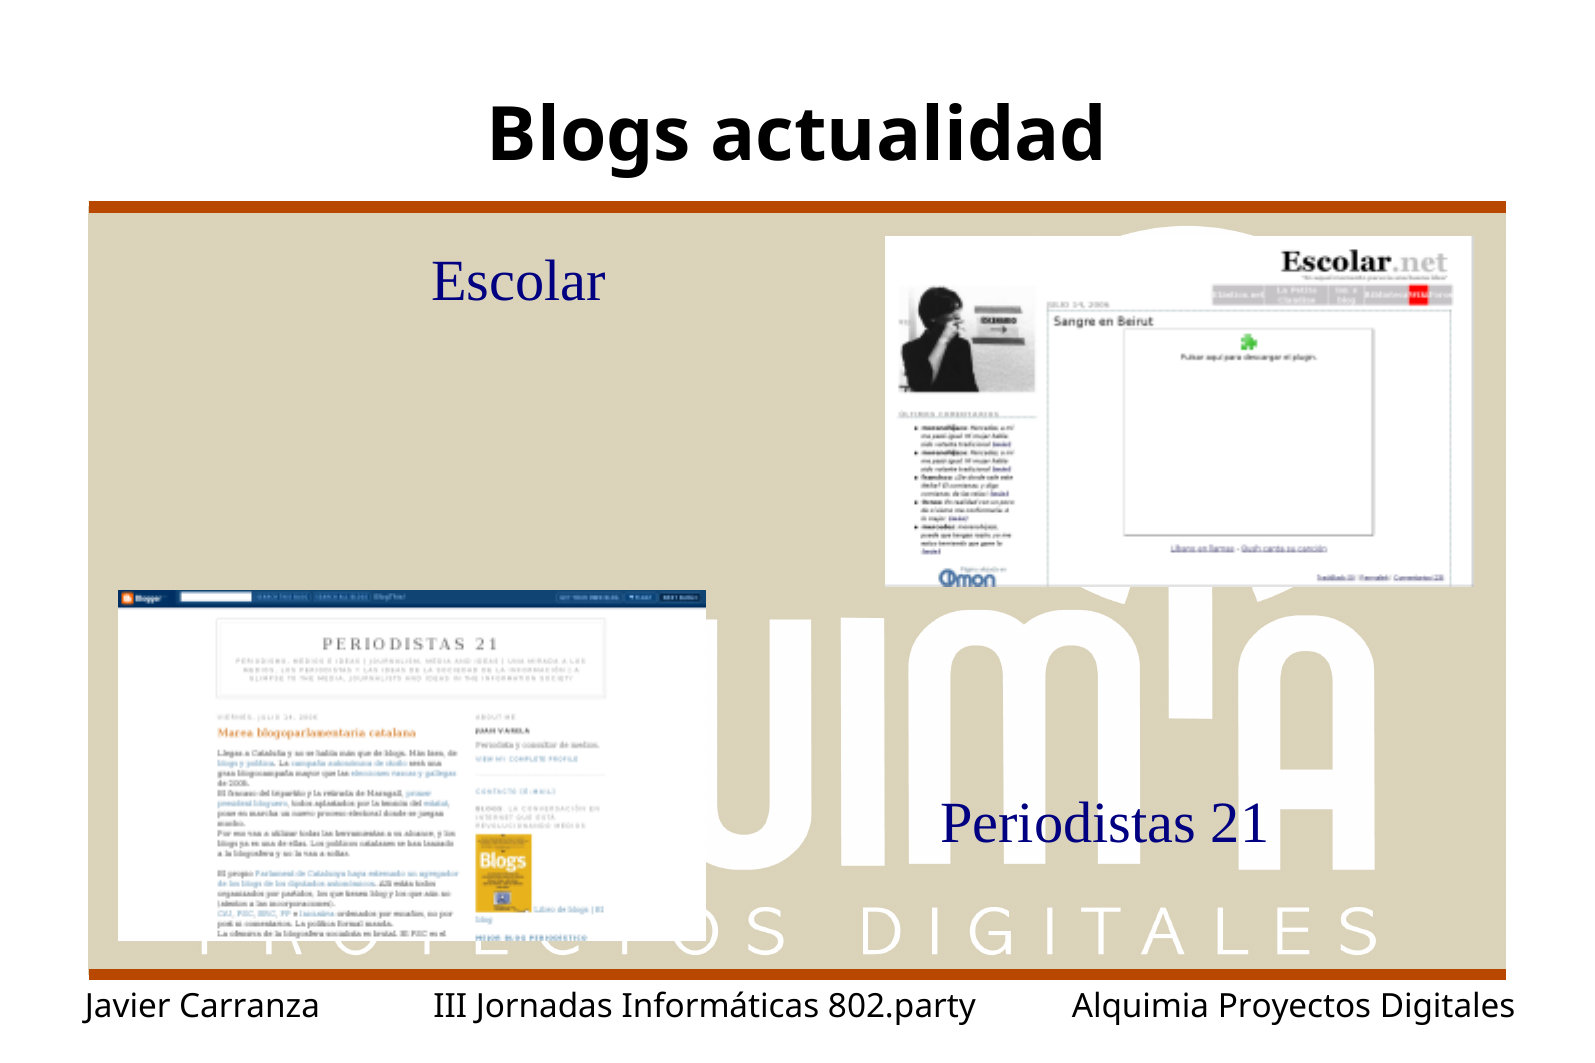

# Blogs actualidad
Escolar
Periodistas 21
 Javier Carranza III Jornadas Informáticas 802.party Alquimia Proyectos Digitales